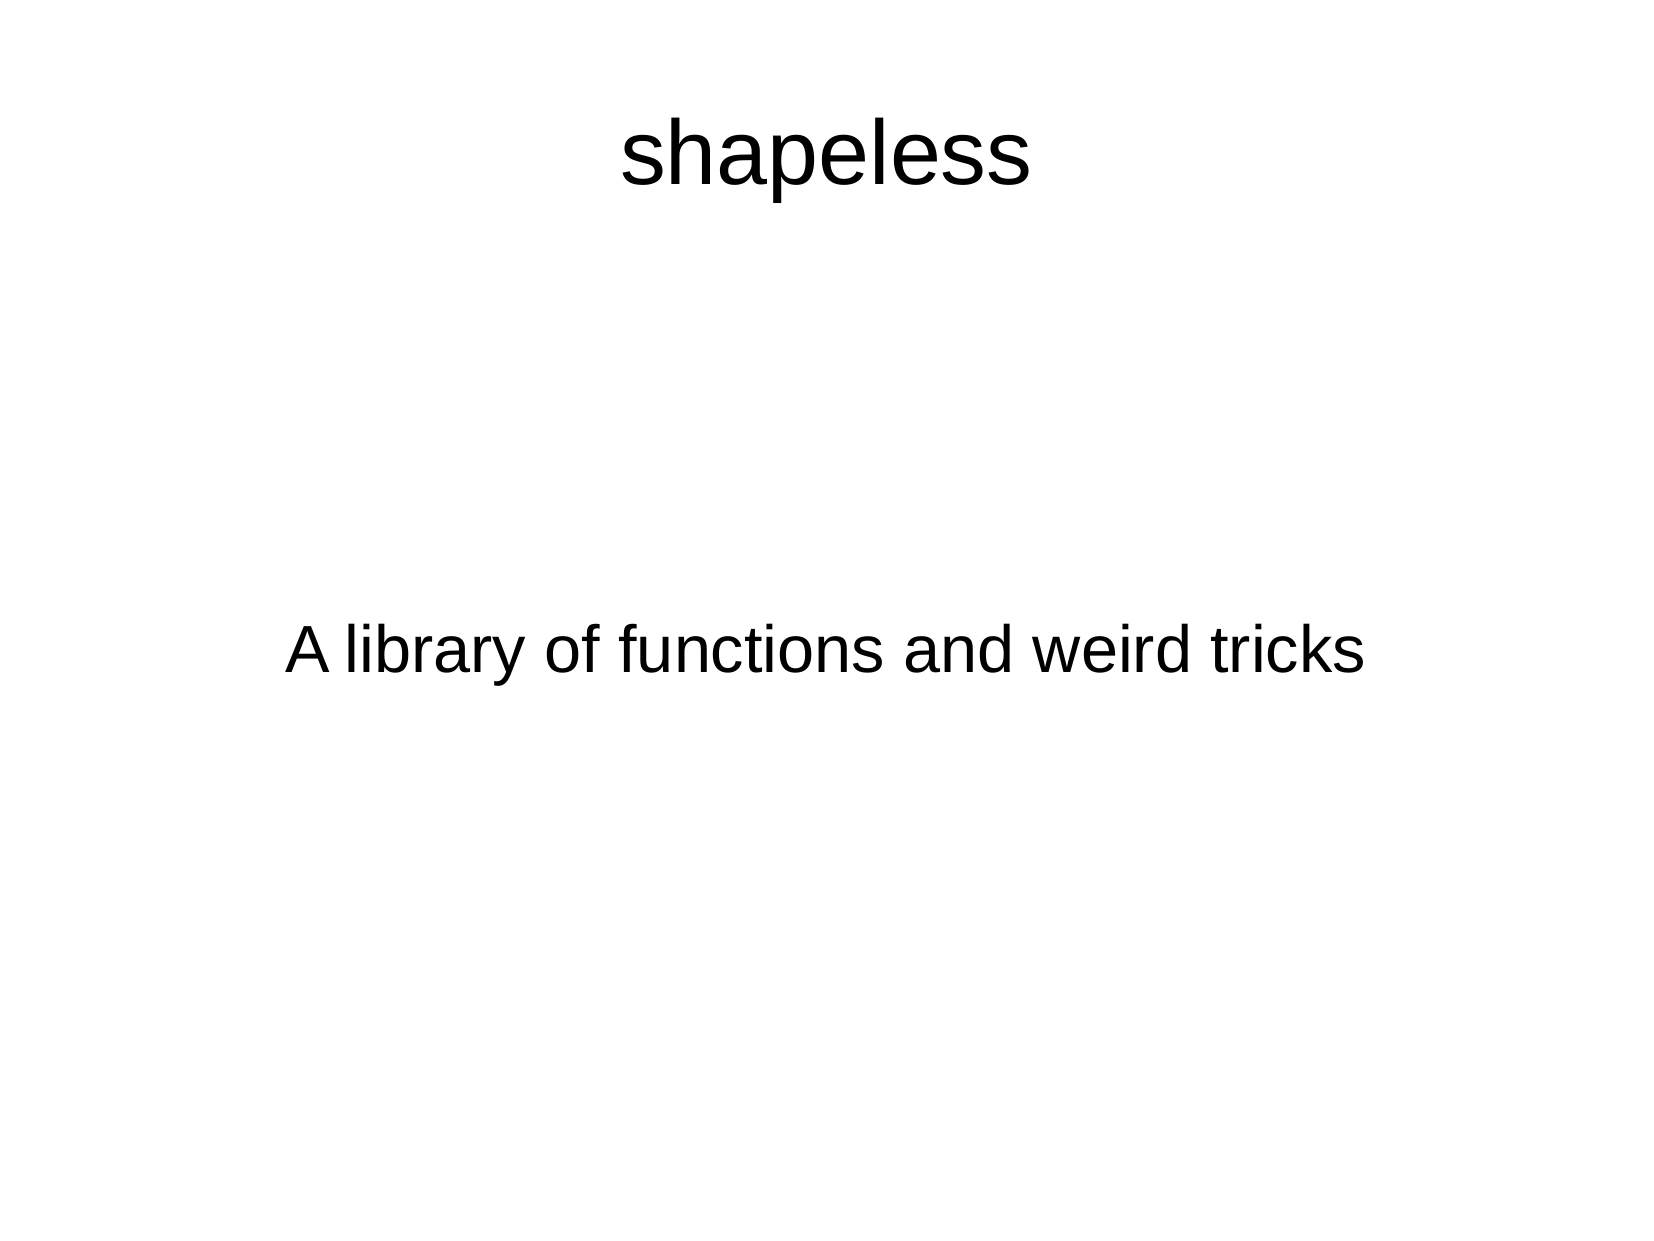

# shapeless
A library of functions and weird tricks